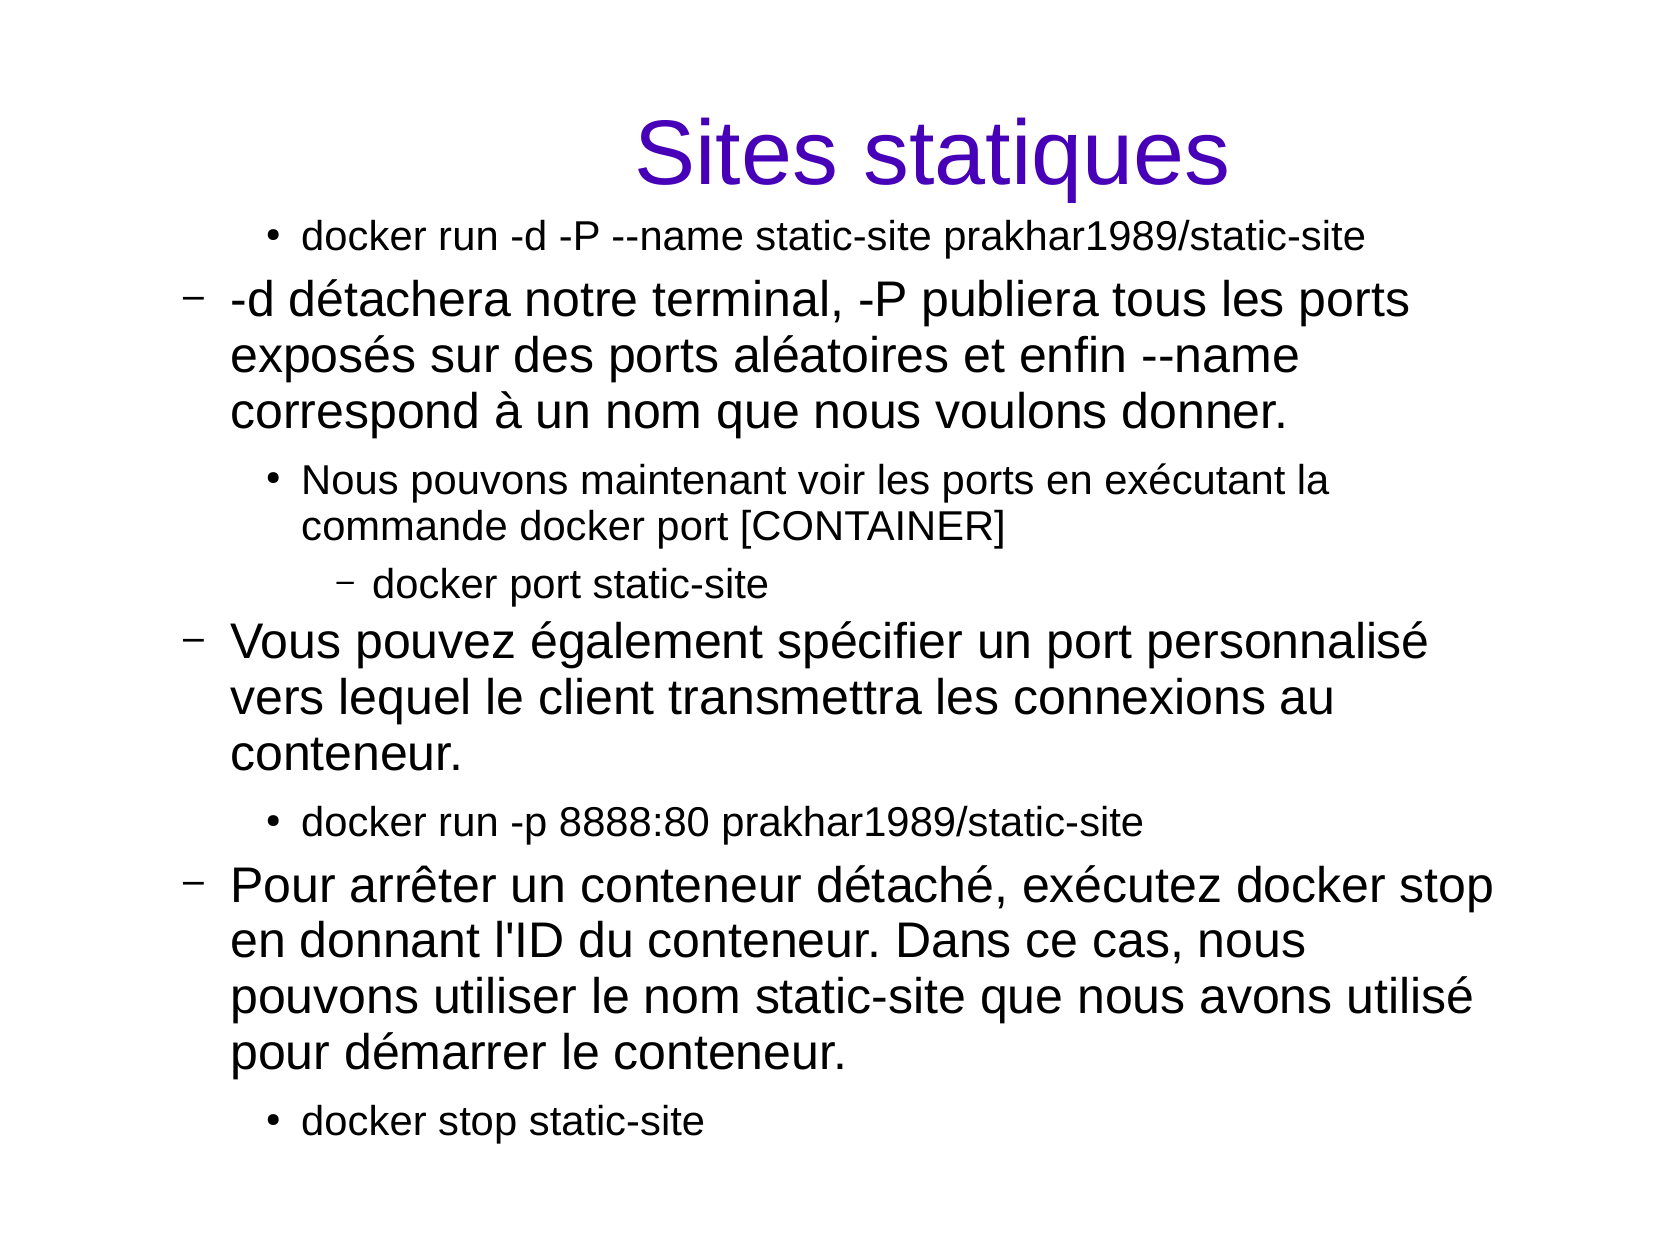

# Sites statiques
docker run -d -P --name static-site prakhar1989/static-site
-d détachera notre terminal, -P publiera tous les ports exposés sur des ports aléatoires et enfin --name correspond à un nom que nous voulons donner.
Nous pouvons maintenant voir les ports en exécutant la commande docker port [CONTAINER]
docker port static-site
Vous pouvez également spécifier un port personnalisé vers lequel le client transmettra les connexions au conteneur.
docker run -p 8888:80 prakhar1989/static-site
Pour arrêter un conteneur détaché, exécutez docker stop en donnant l'ID du conteneur. Dans ce cas, nous pouvons utiliser le nom static-site que nous avons utilisé pour démarrer le conteneur.
docker stop static-site